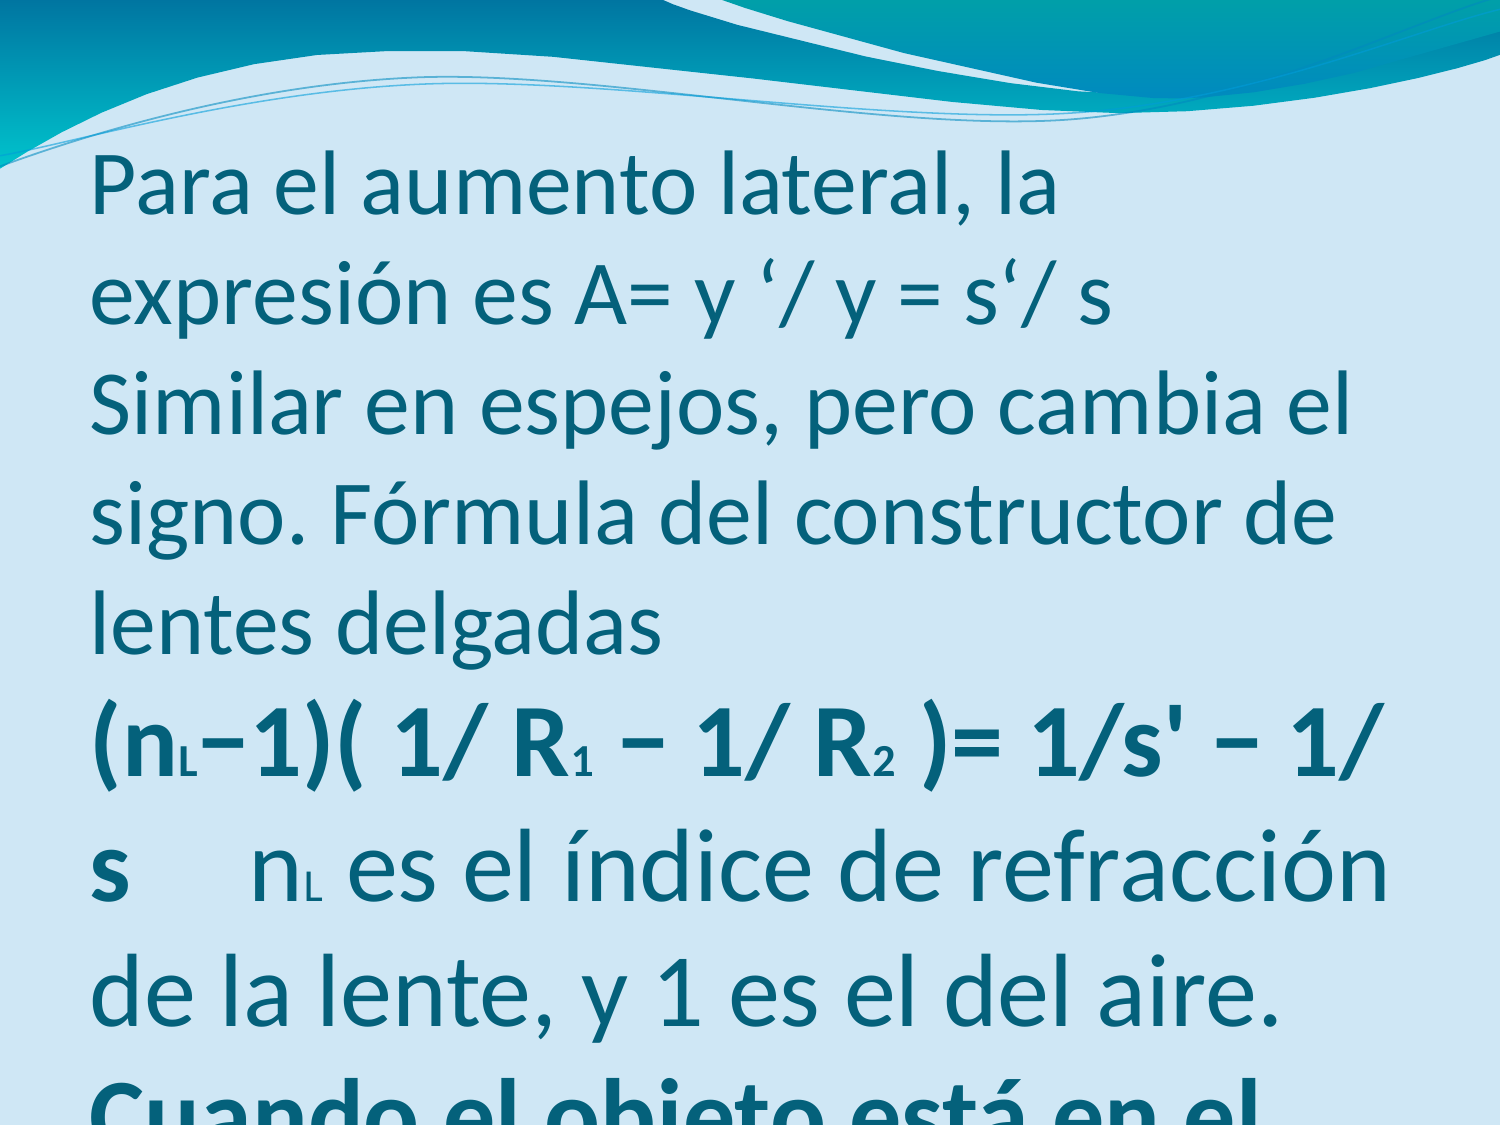

# Para el aumento lateral, la expresión es A= y ‘/ y = s‘/ s Similar en espejos, pero cambia el signo. Fórmula del constructor de lentes delgadas (nL−1)( 1/ R1 − 1/ R2 )= 1/s' − 1/ s nL es el índice de refracción de la lente, y 1 es el del aire. Cuando el objeto está en el infinito (s) los rayos convergen en f’.